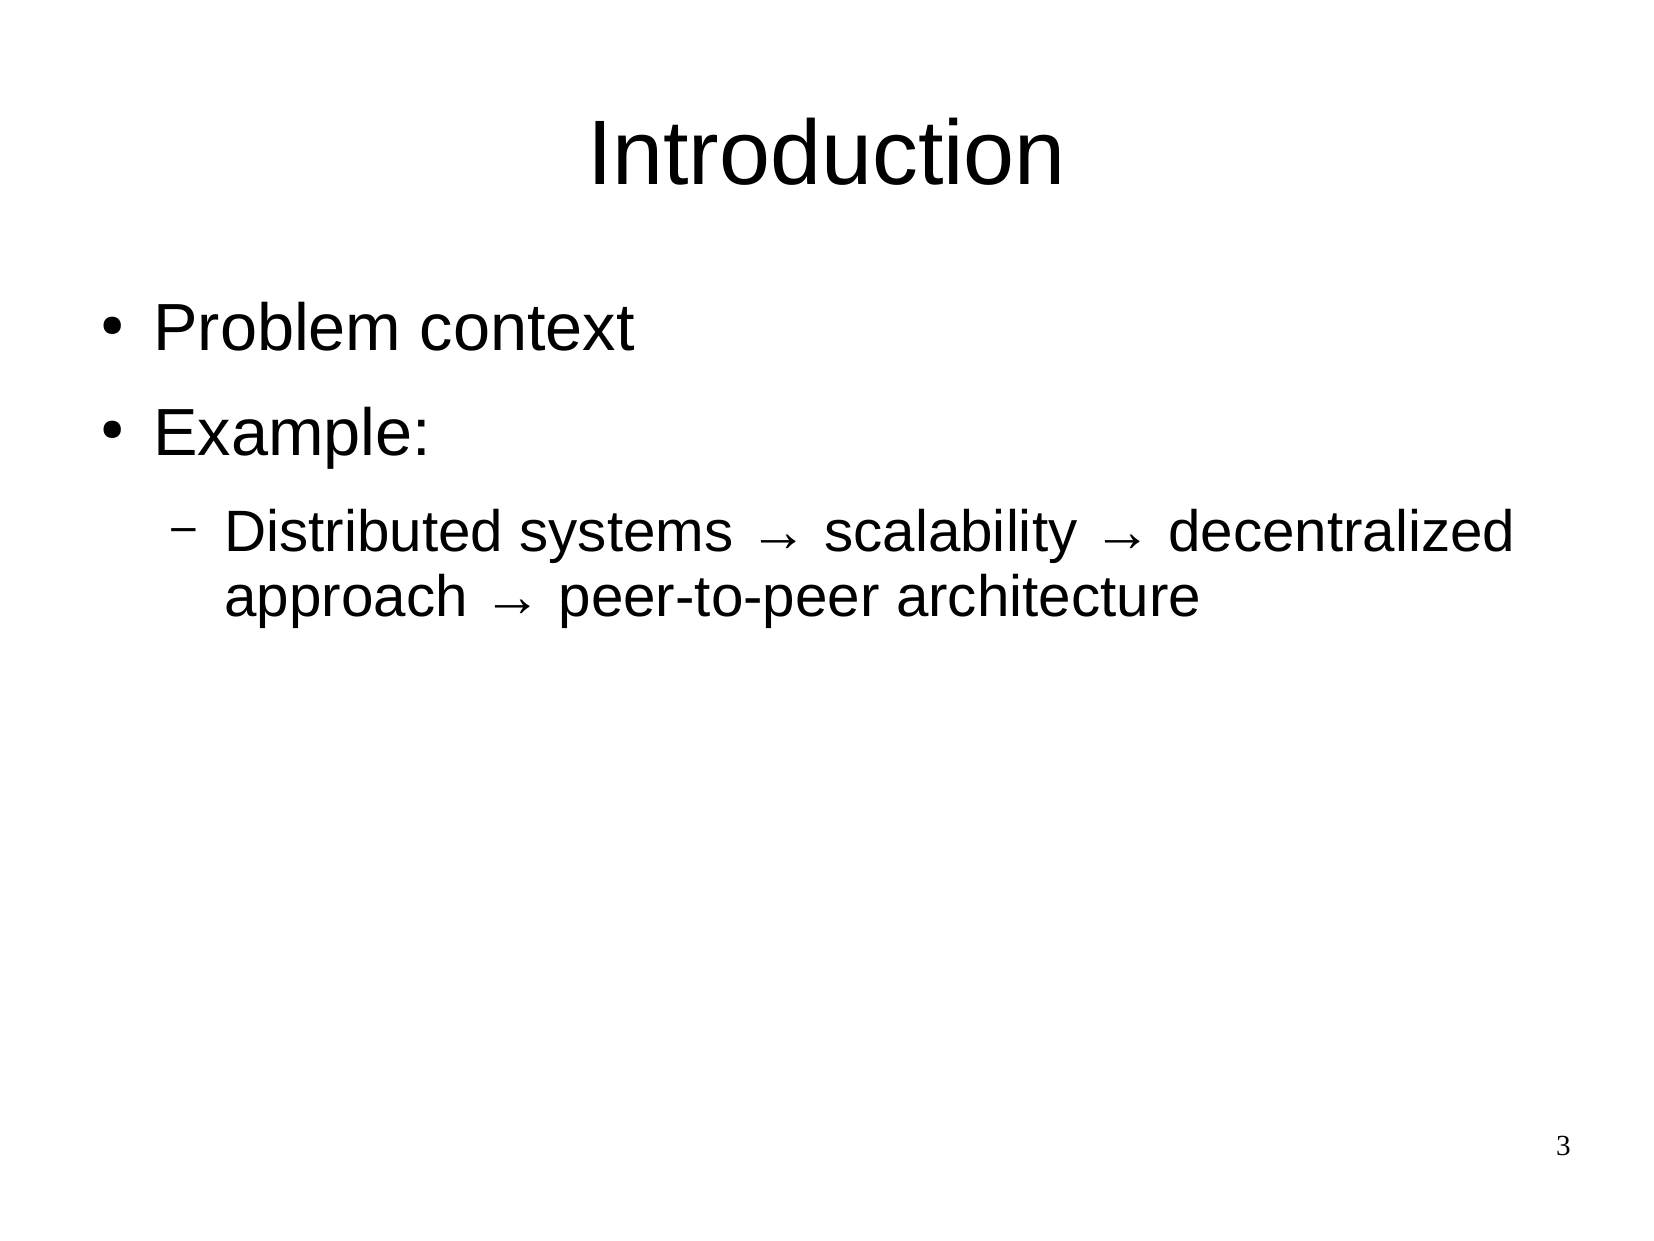

# Introduction
Problem context
Example:
Distributed systems → scalability → decentralized approach → peer-to-peer architecture
3